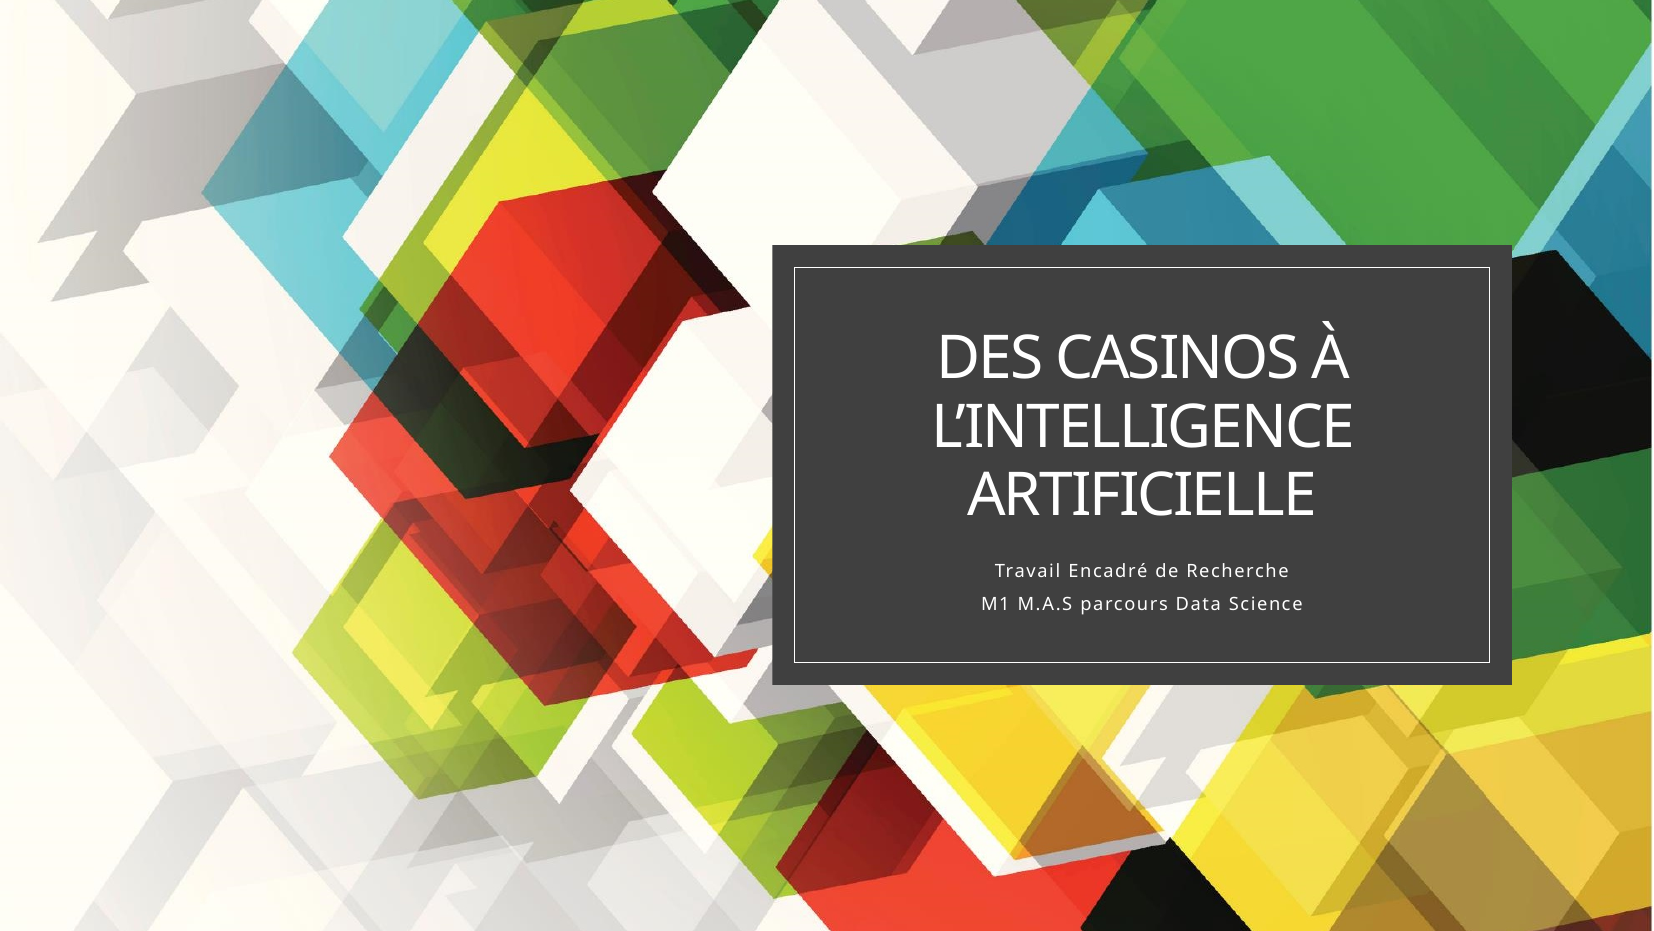

#
Des casinos à l’intelligence artificielle
Travail Encadré de Recherche
M1 M.A.S parcours Data Science